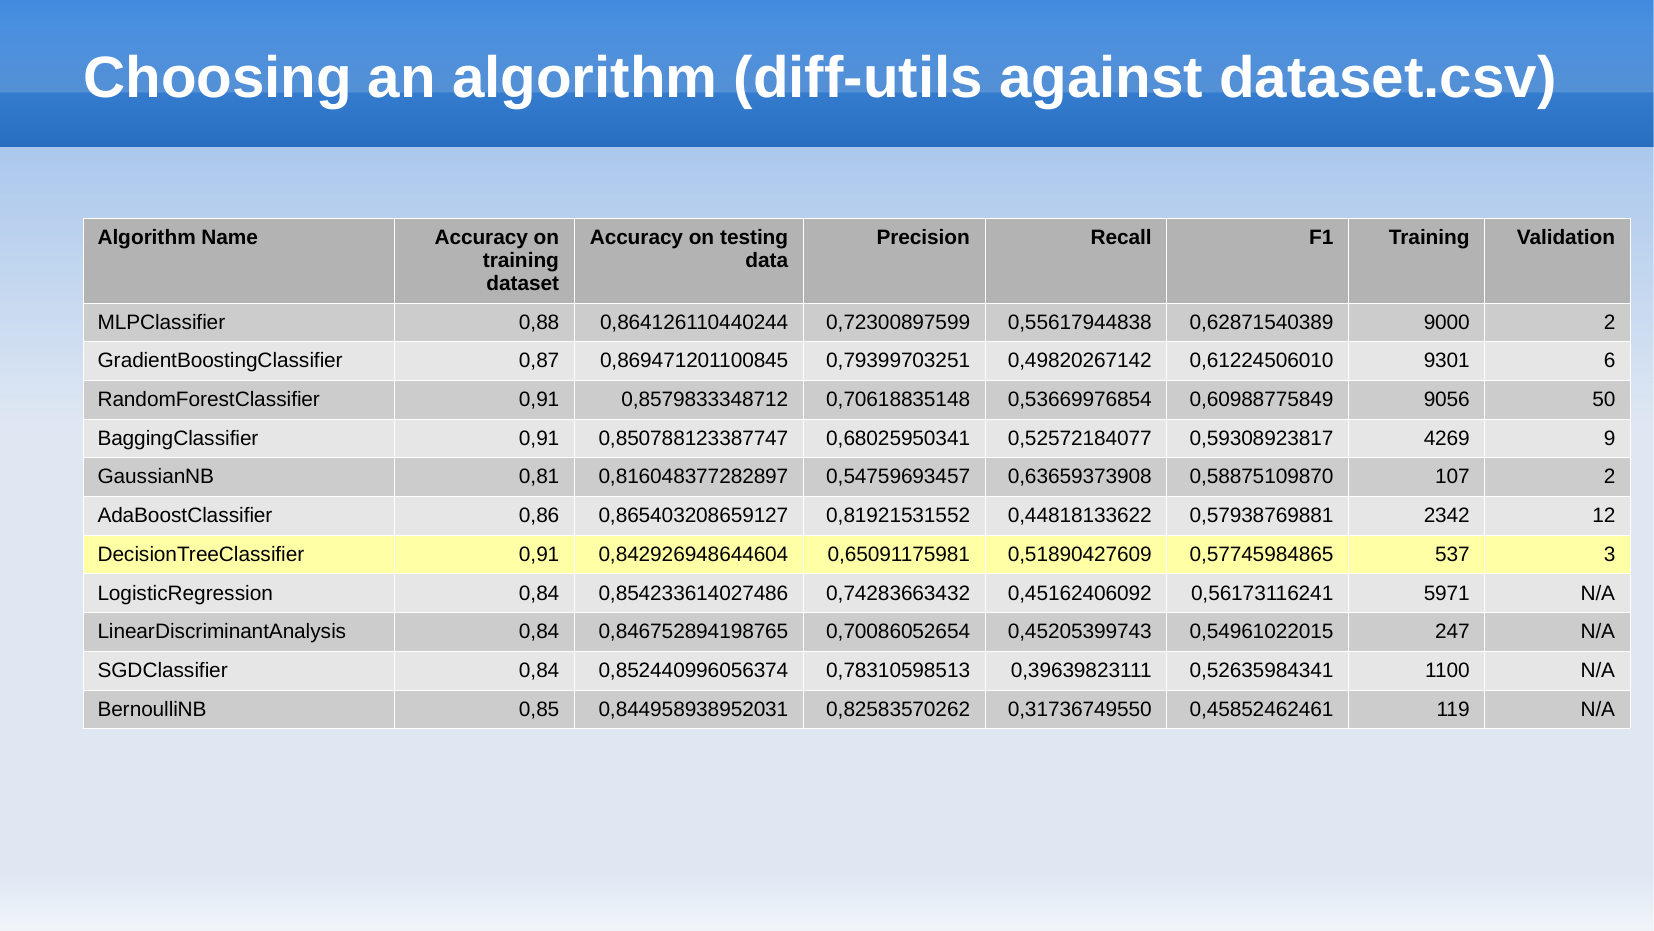

# Choosing an algorithm (diff-utils against dataset.csv)
| Algorithm Name | Accuracy on training dataset | Accuracy on testing data | Precision | Recall | F1 | Training | Validation |
| --- | --- | --- | --- | --- | --- | --- | --- |
| MLPClassifier | 0,88 | 0,864126110440244 | 0,72300897599 | 0,55617944838 | 0,62871540389 | 9000 | 2 |
| GradientBoostingClassifier | 0,87 | 0,869471201100845 | 0,79399703251 | 0,49820267142 | 0,61224506010 | 9301 | 6 |
| RandomForestClassifier | 0,91 | 0,8579833348712 | 0,70618835148 | 0,53669976854 | 0,60988775849 | 9056 | 50 |
| BaggingClassifier | 0,91 | 0,850788123387747 | 0,68025950341 | 0,52572184077 | 0,59308923817 | 4269 | 9 |
| GaussianNB | 0,81 | 0,816048377282897 | 0,54759693457 | 0,63659373908 | 0,58875109870 | 107 | 2 |
| AdaBoostClassifier | 0,86 | 0,865403208659127 | 0,81921531552 | 0,44818133622 | 0,57938769881 | 2342 | 12 |
| DecisionTreeClassifier | 0,91 | 0,842926948644604 | 0,65091175981 | 0,51890427609 | 0,57745984865 | 537 | 3 |
| LogisticRegression | 0,84 | 0,854233614027486 | 0,74283663432 | 0,45162406092 | 0,56173116241 | 5971 | N/A |
| LinearDiscriminantAnalysis | 0,84 | 0,846752894198765 | 0,70086052654 | 0,45205399743 | 0,54961022015 | 247 | N/A |
| SGDClassifier | 0,84 | 0,852440996056374 | 0,78310598513 | 0,39639823111 | 0,52635984341 | 1100 | N/A |
| BernoulliNB | 0,85 | 0,844958938952031 | 0,82583570262 | 0,31736749550 | 0,45852462461 | 119 | N/A |